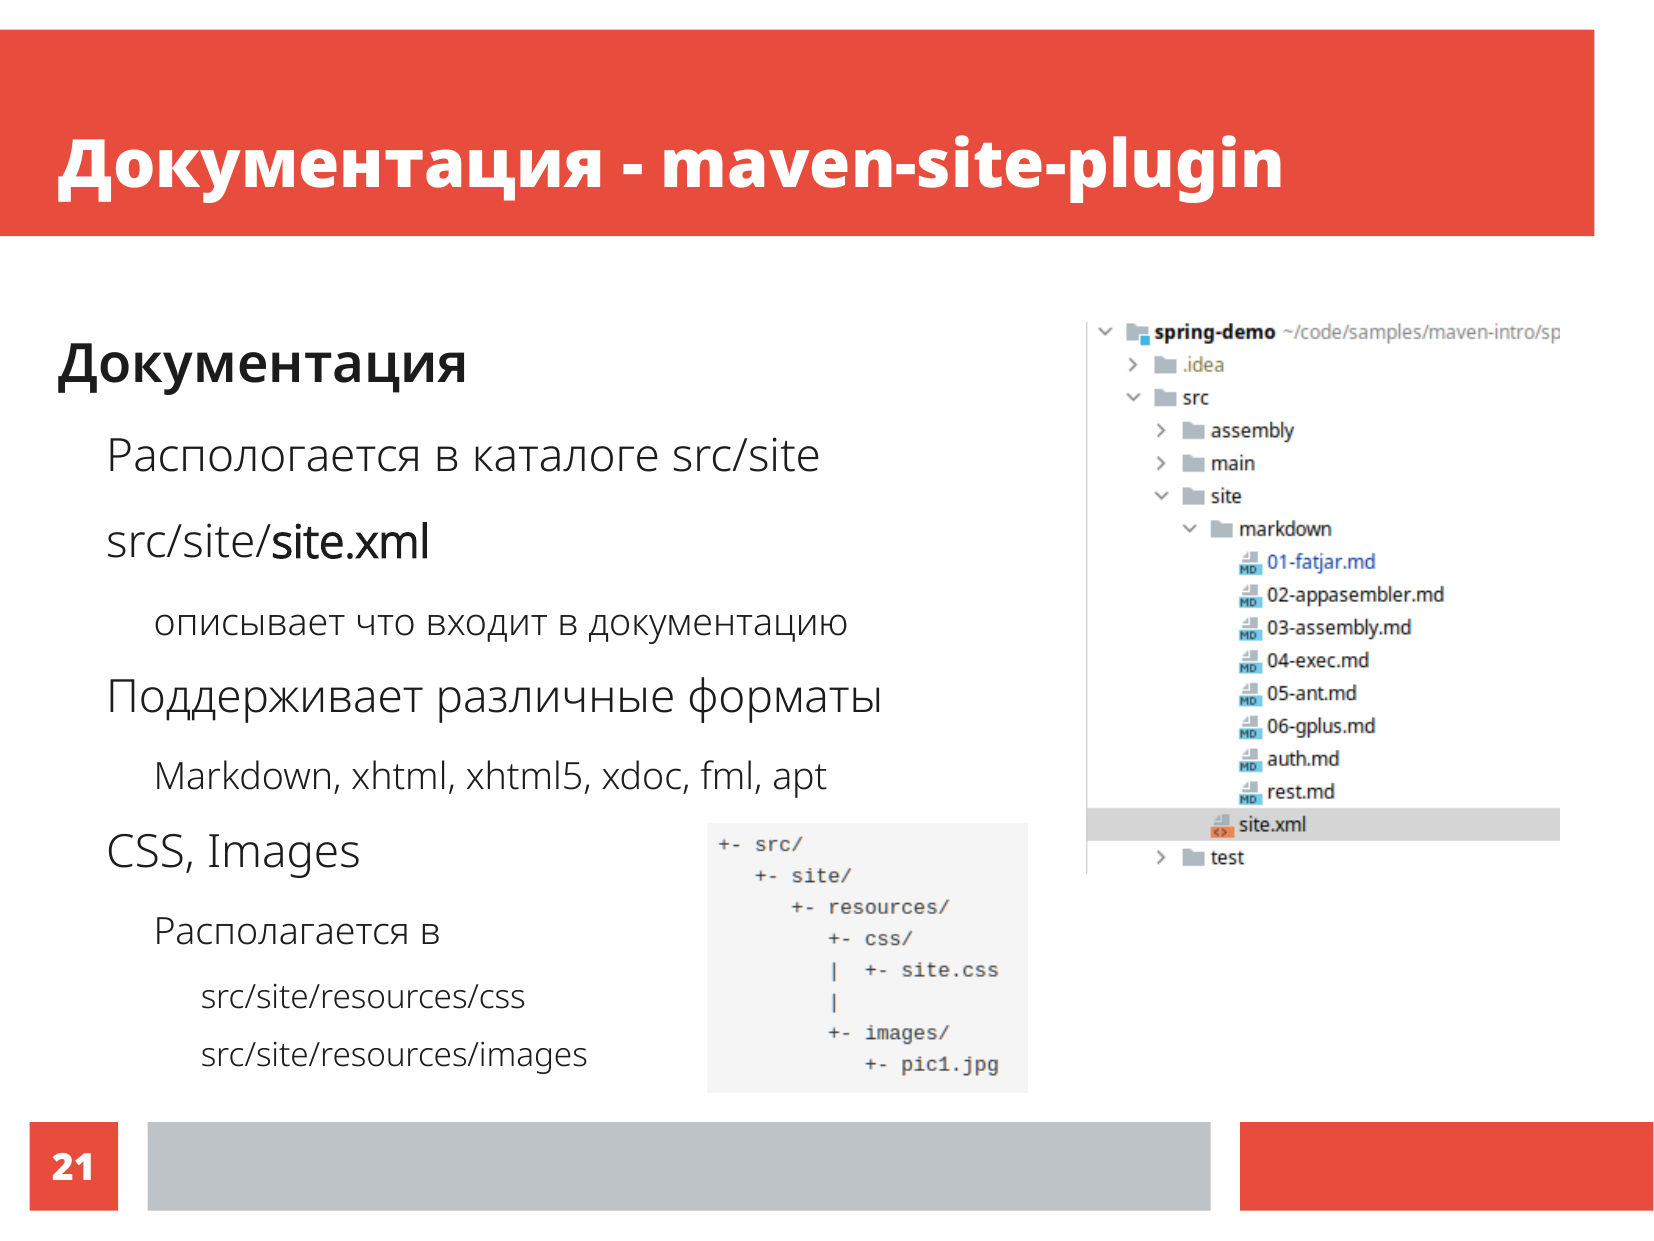

# Документация - maven-site-plugin
Документация
Распологается в каталоге src/site
src/site/site.xml
описывает что входит в документацию
Поддерживает различные форматы
Markdown, xhtml, xhtml5, xdoc, fml, apt
CSS, Images
Располагается в
src/site/resources/css
src/site/resources/images
21